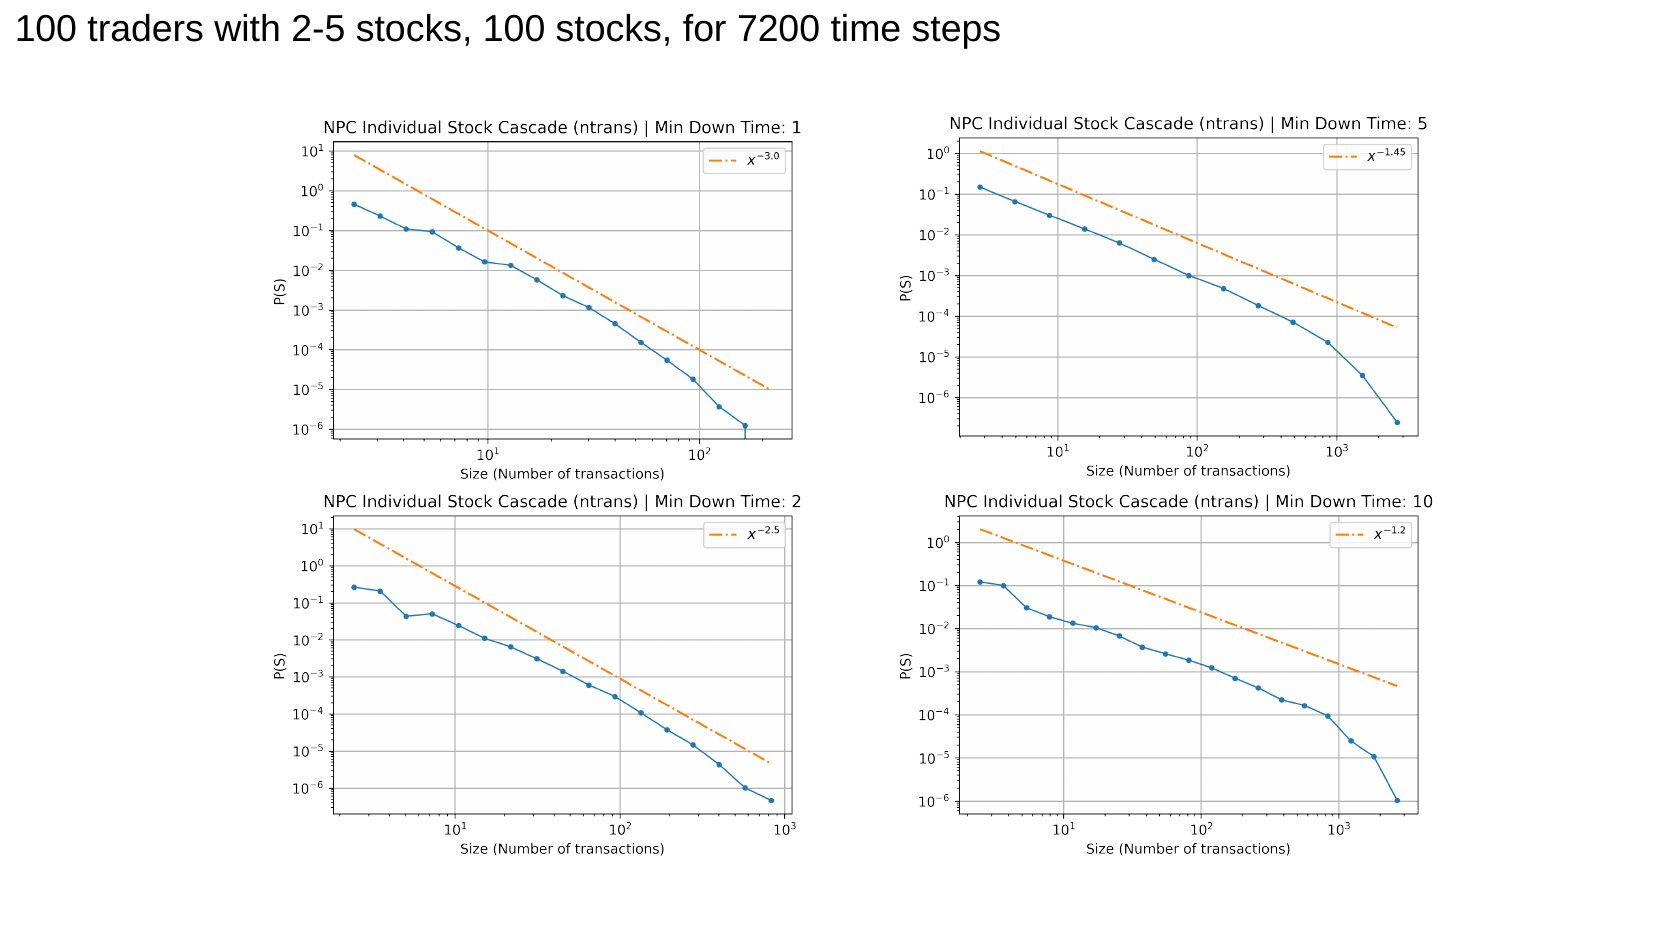

100 traders with 2-5 stocks, 100 stocks, for 7200 time steps